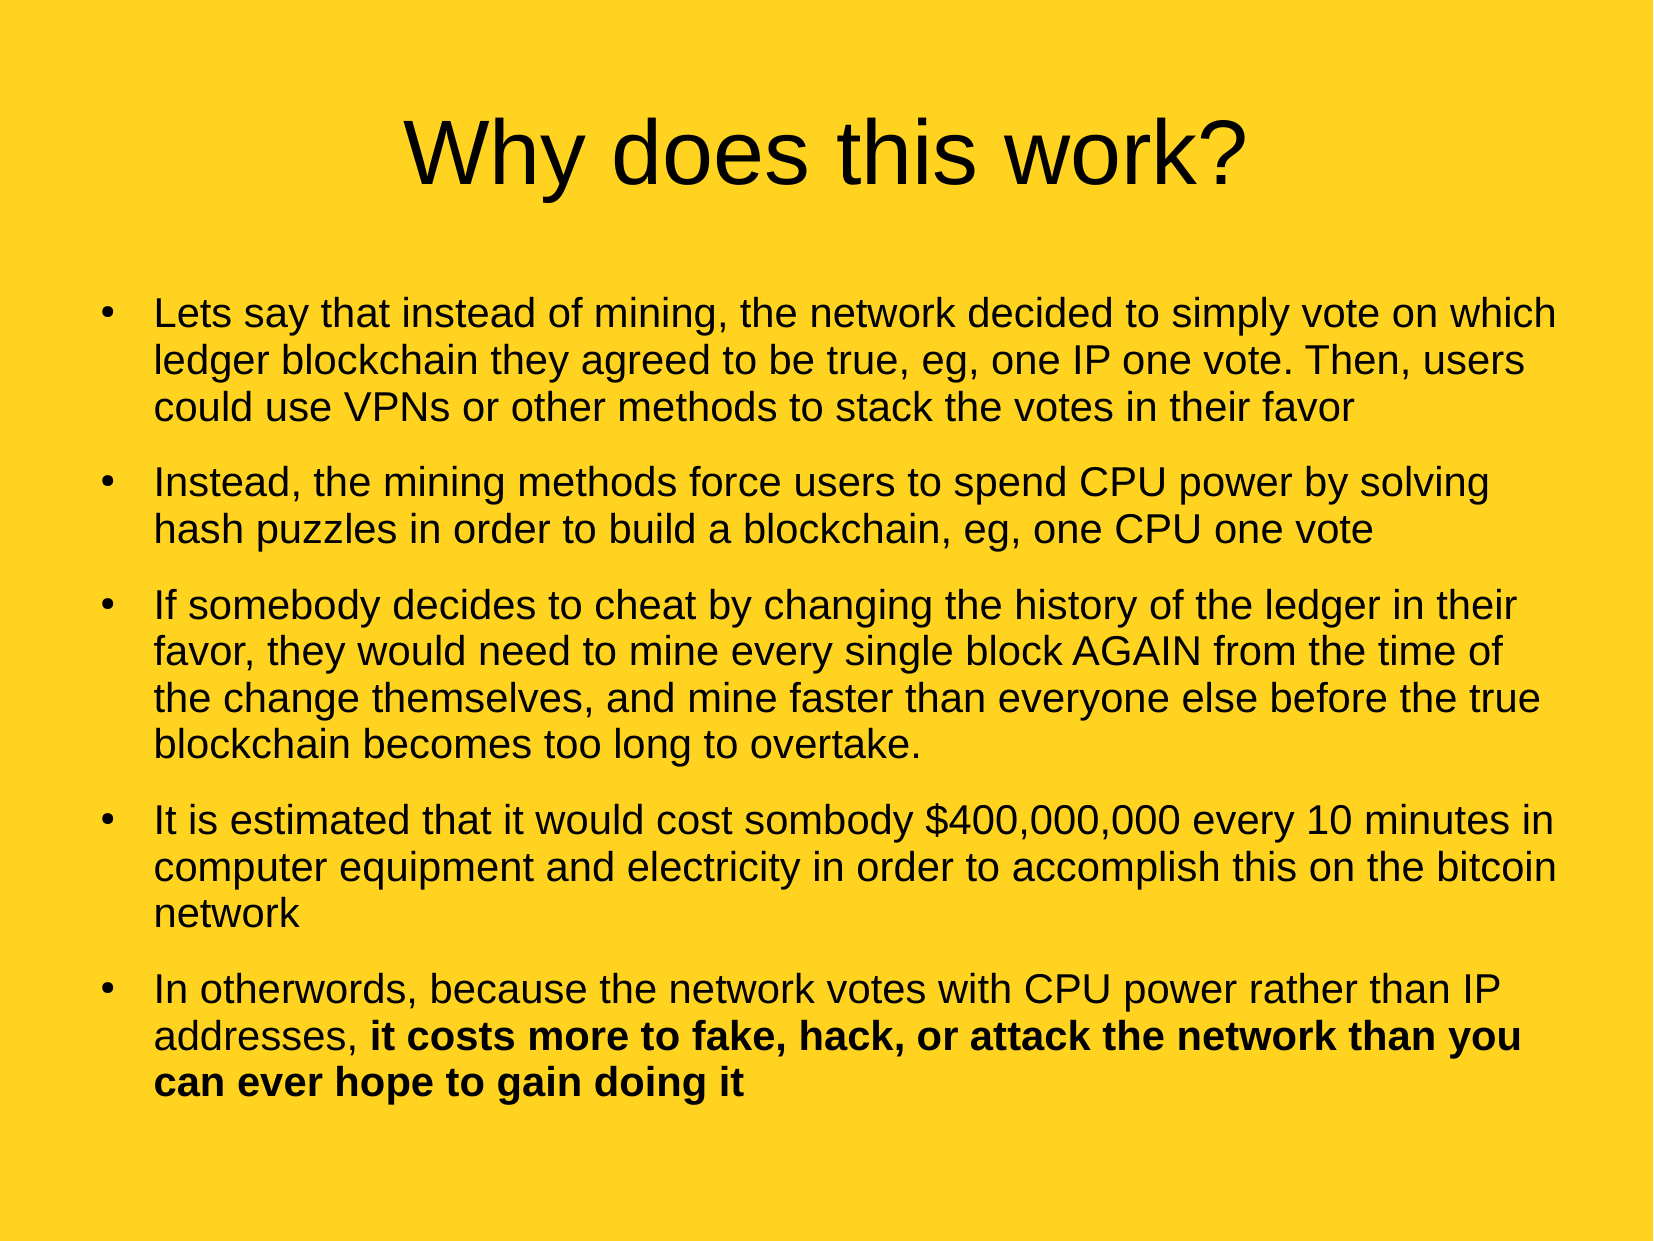

# Why does this work?
Lets say that instead of mining, the network decided to simply vote on which ledger blockchain they agreed to be true, eg, one IP one vote. Then, users could use VPNs or other methods to stack the votes in their favor
Instead, the mining methods force users to spend CPU power by solving hash puzzles in order to build a blockchain, eg, one CPU one vote
If somebody decides to cheat by changing the history of the ledger in their favor, they would need to mine every single block AGAIN from the time of the change themselves, and mine faster than everyone else before the true blockchain becomes too long to overtake.
It is estimated that it would cost sombody $400,000,000 every 10 minutes in computer equipment and electricity in order to accomplish this on the bitcoin network
In otherwords, because the network votes with CPU power rather than IP addresses, it costs more to fake, hack, or attack the network than you can ever hope to gain doing it